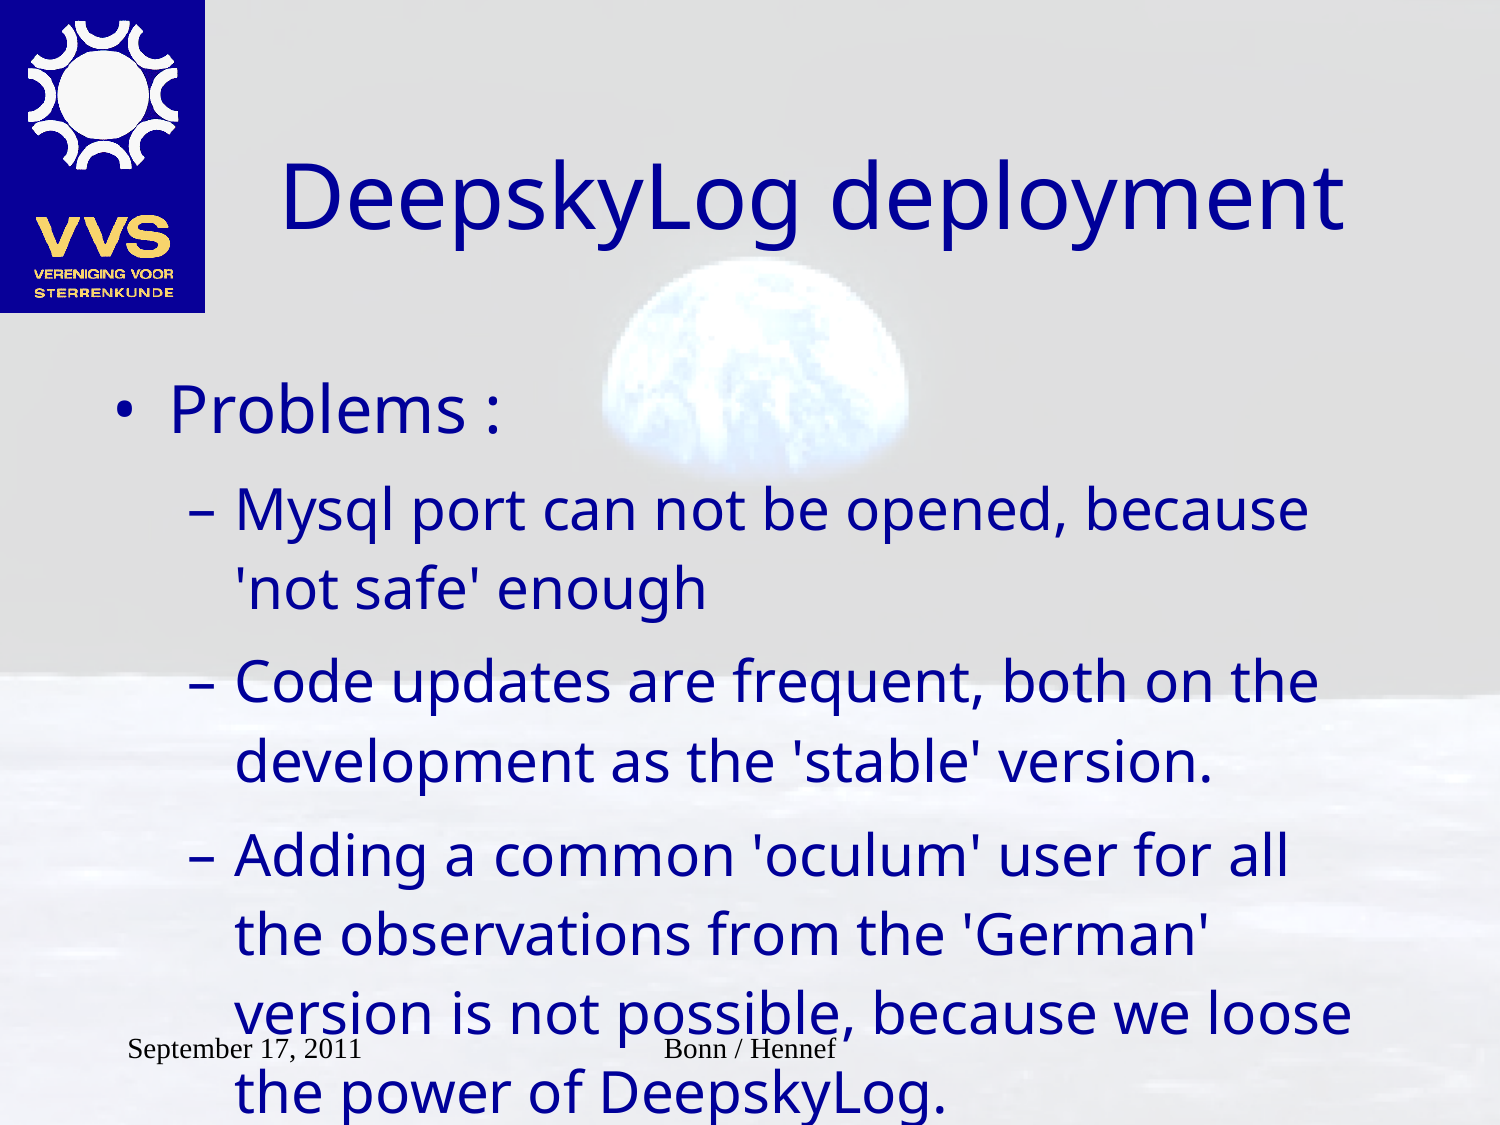

# DeepskyLog deployment
Problems :
Mysql port can not be opened, because 'not safe' enough
Code updates are frequent, both on the development as the 'stable' version.
Adding a common 'oculum' user for all the observations from the 'German' version is not possible, because we loose the power of DeepskyLog.
September 17, 2011
Bonn / Hennef